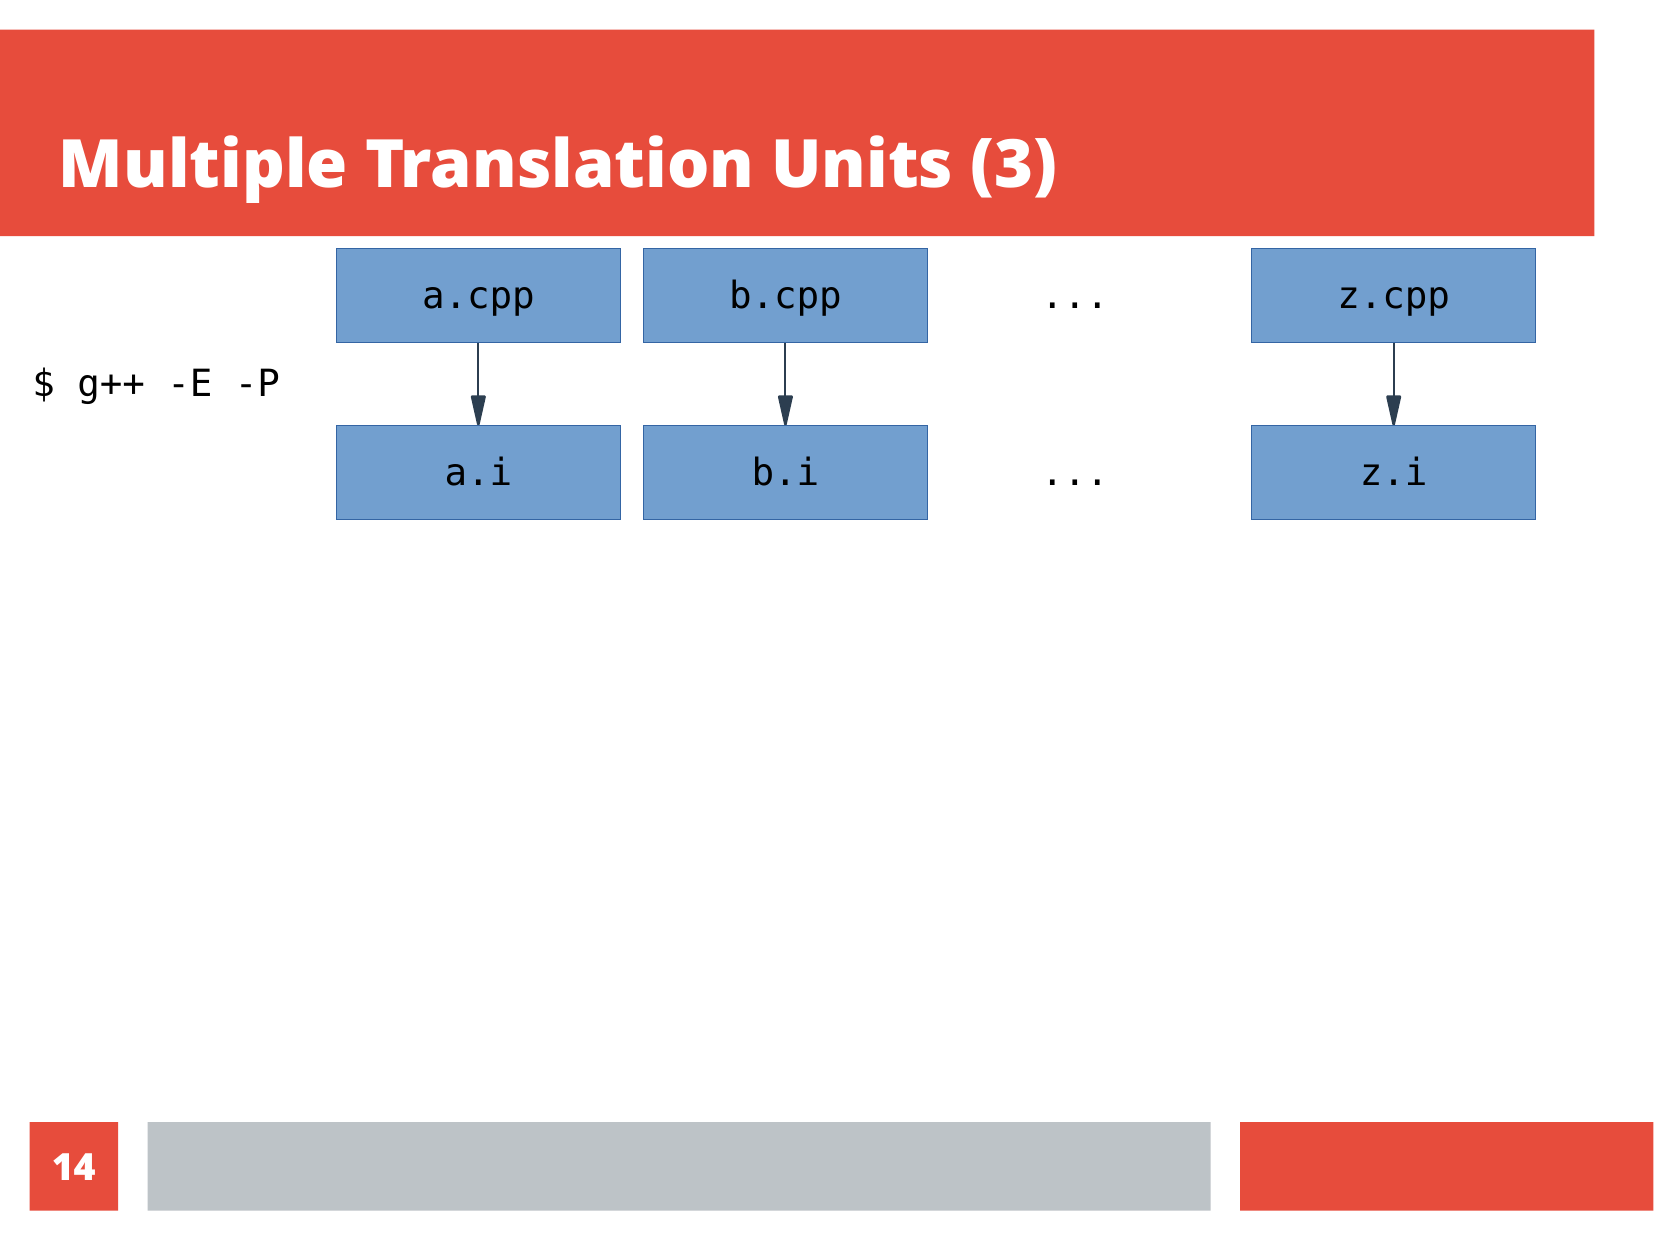

# Multiple Translation Units (3)
a.cpp
b.cpp
...
z.cpp
$ g++ -E -P
a.i
b.i
...
z.i
14